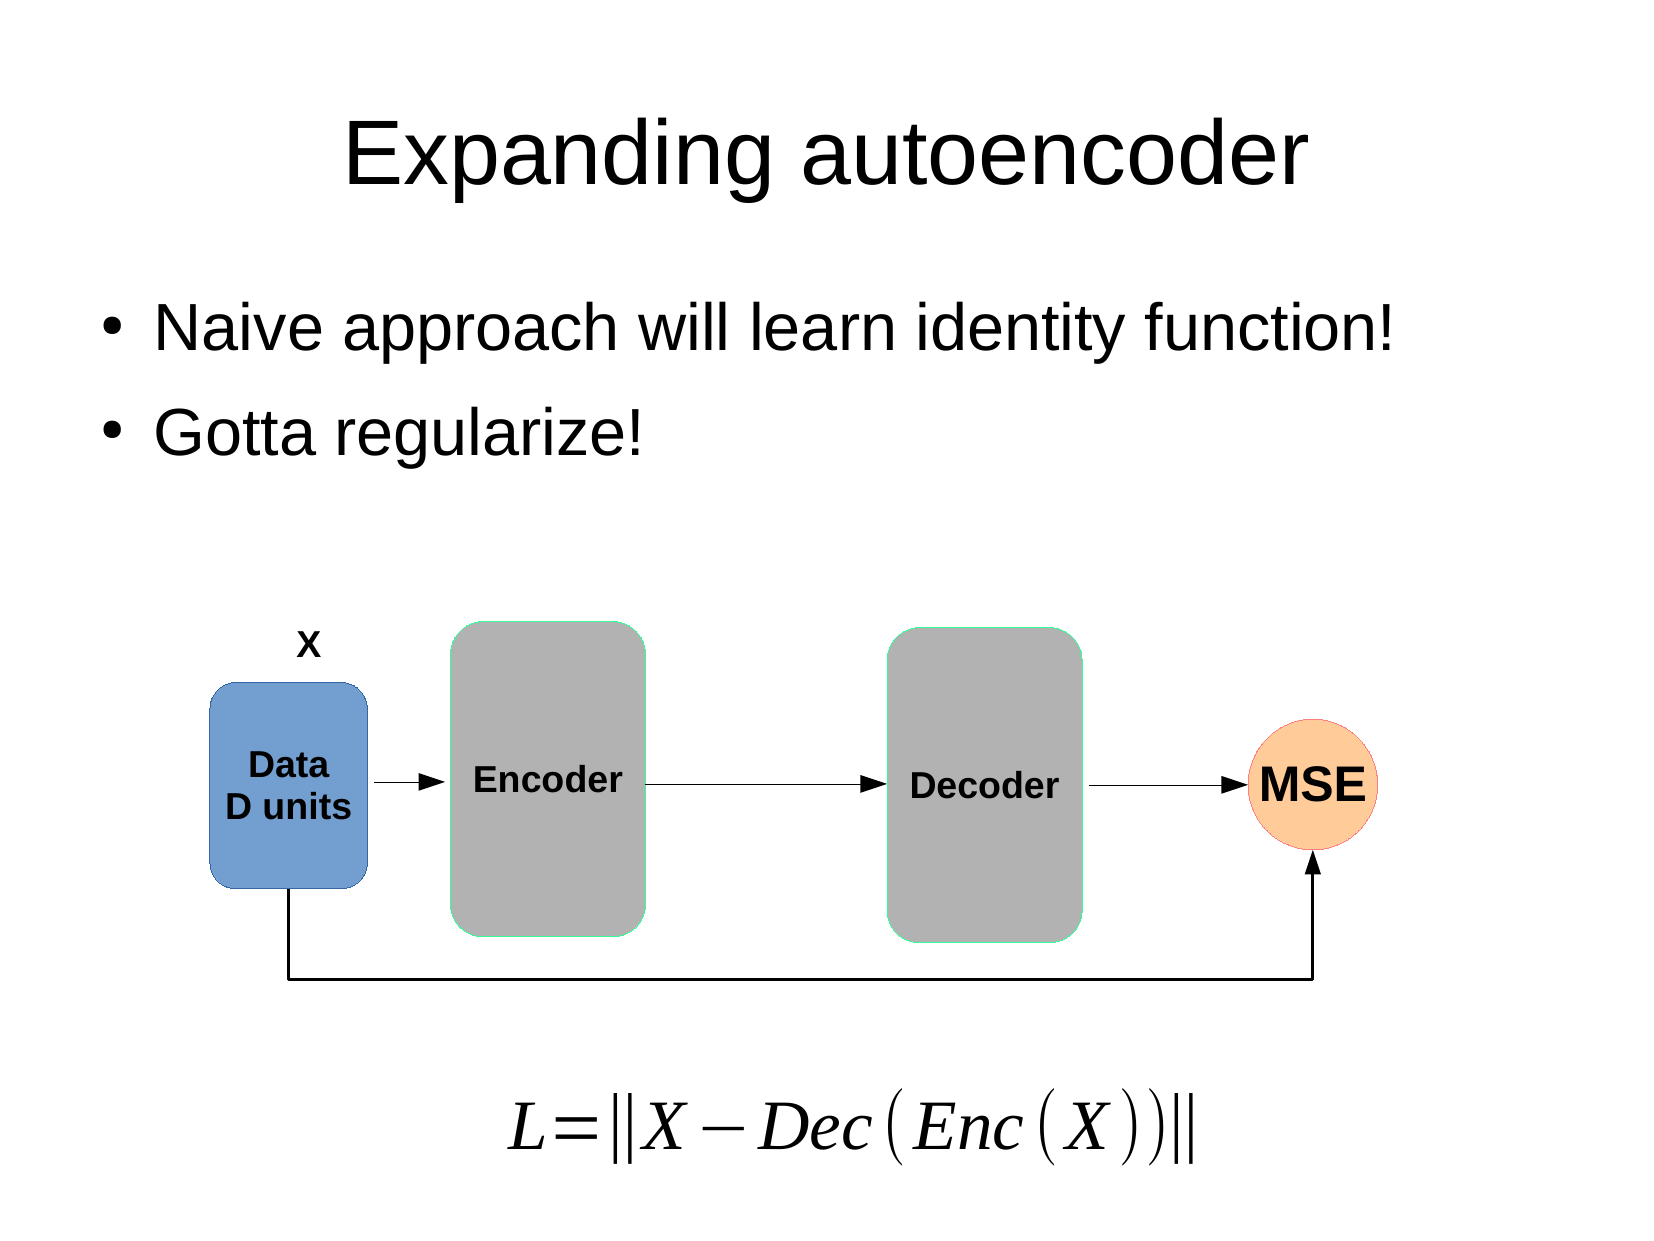

# Expanding autoencoder
Naive approach will learn identity function!
Gotta regularize!
X
Encoder
Decoder
Data
D units
MSE